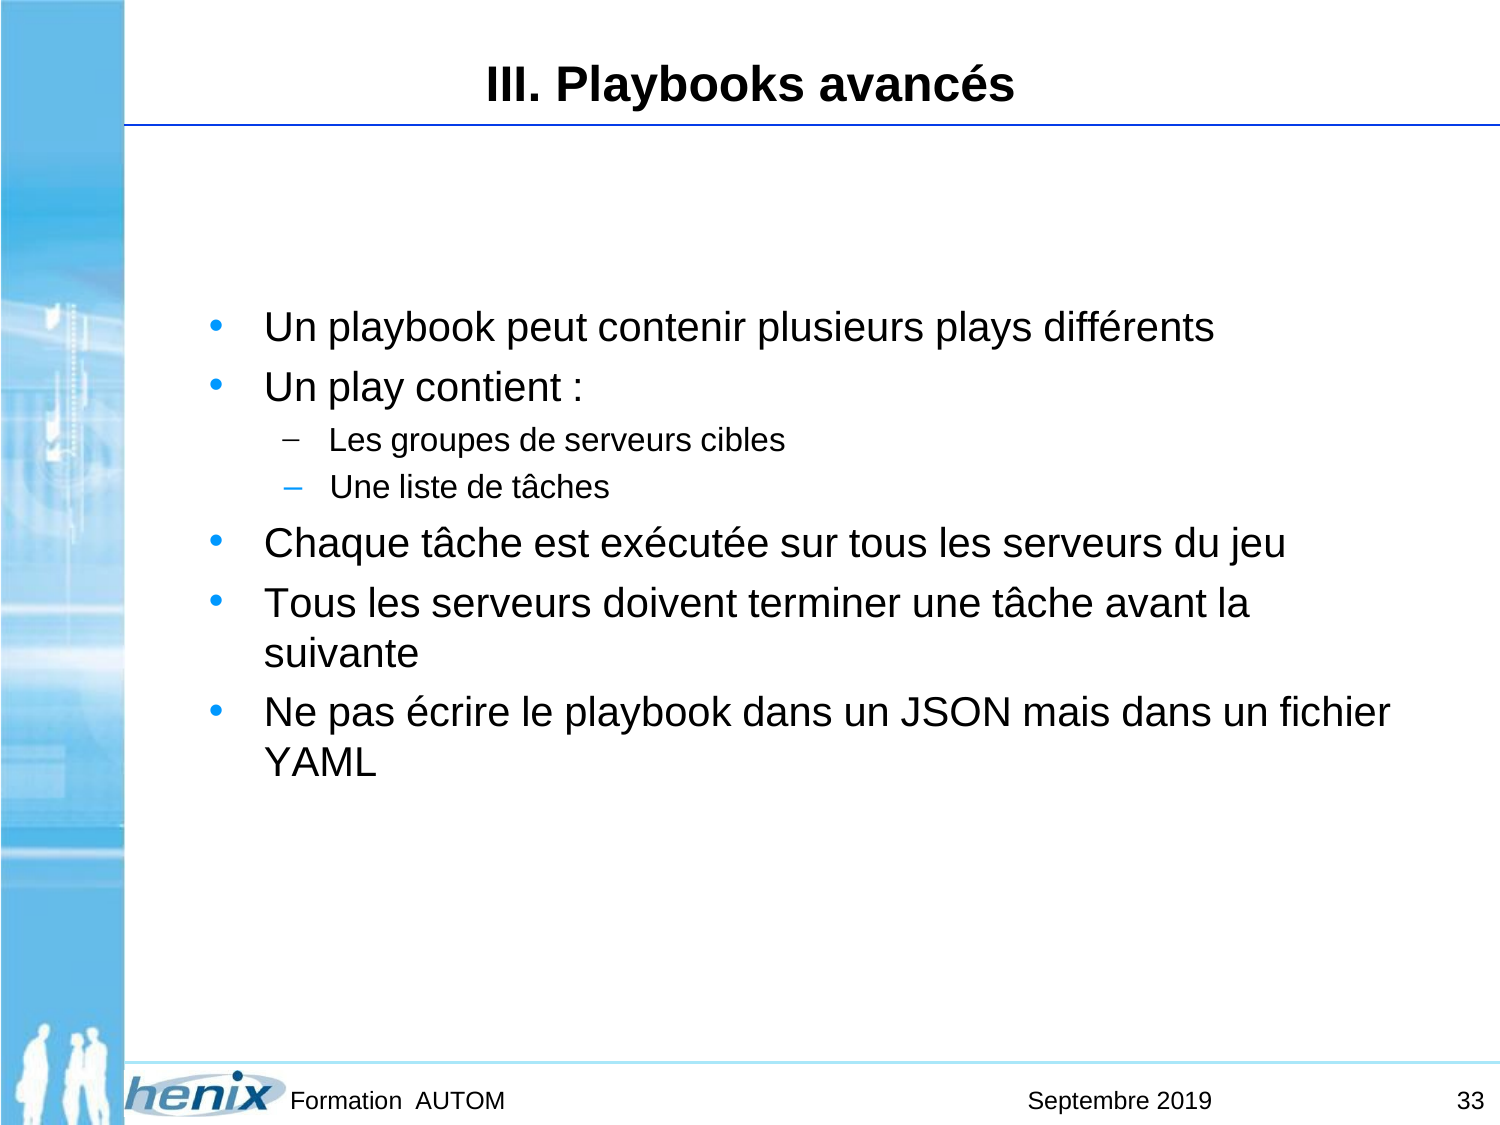

III. Playbooks avancés
Un playbook peut contenir plusieurs plays différents
Un play contient :
Les groupes de serveurs cibles
Une liste de tâches
Chaque tâche est exécutée sur tous les serveurs du jeu
Tous les serveurs doivent terminer une tâche avant la suivante
Ne pas écrire le playbook dans un JSON mais dans un fichier YAML
Formation AUTOM
Septembre 2019